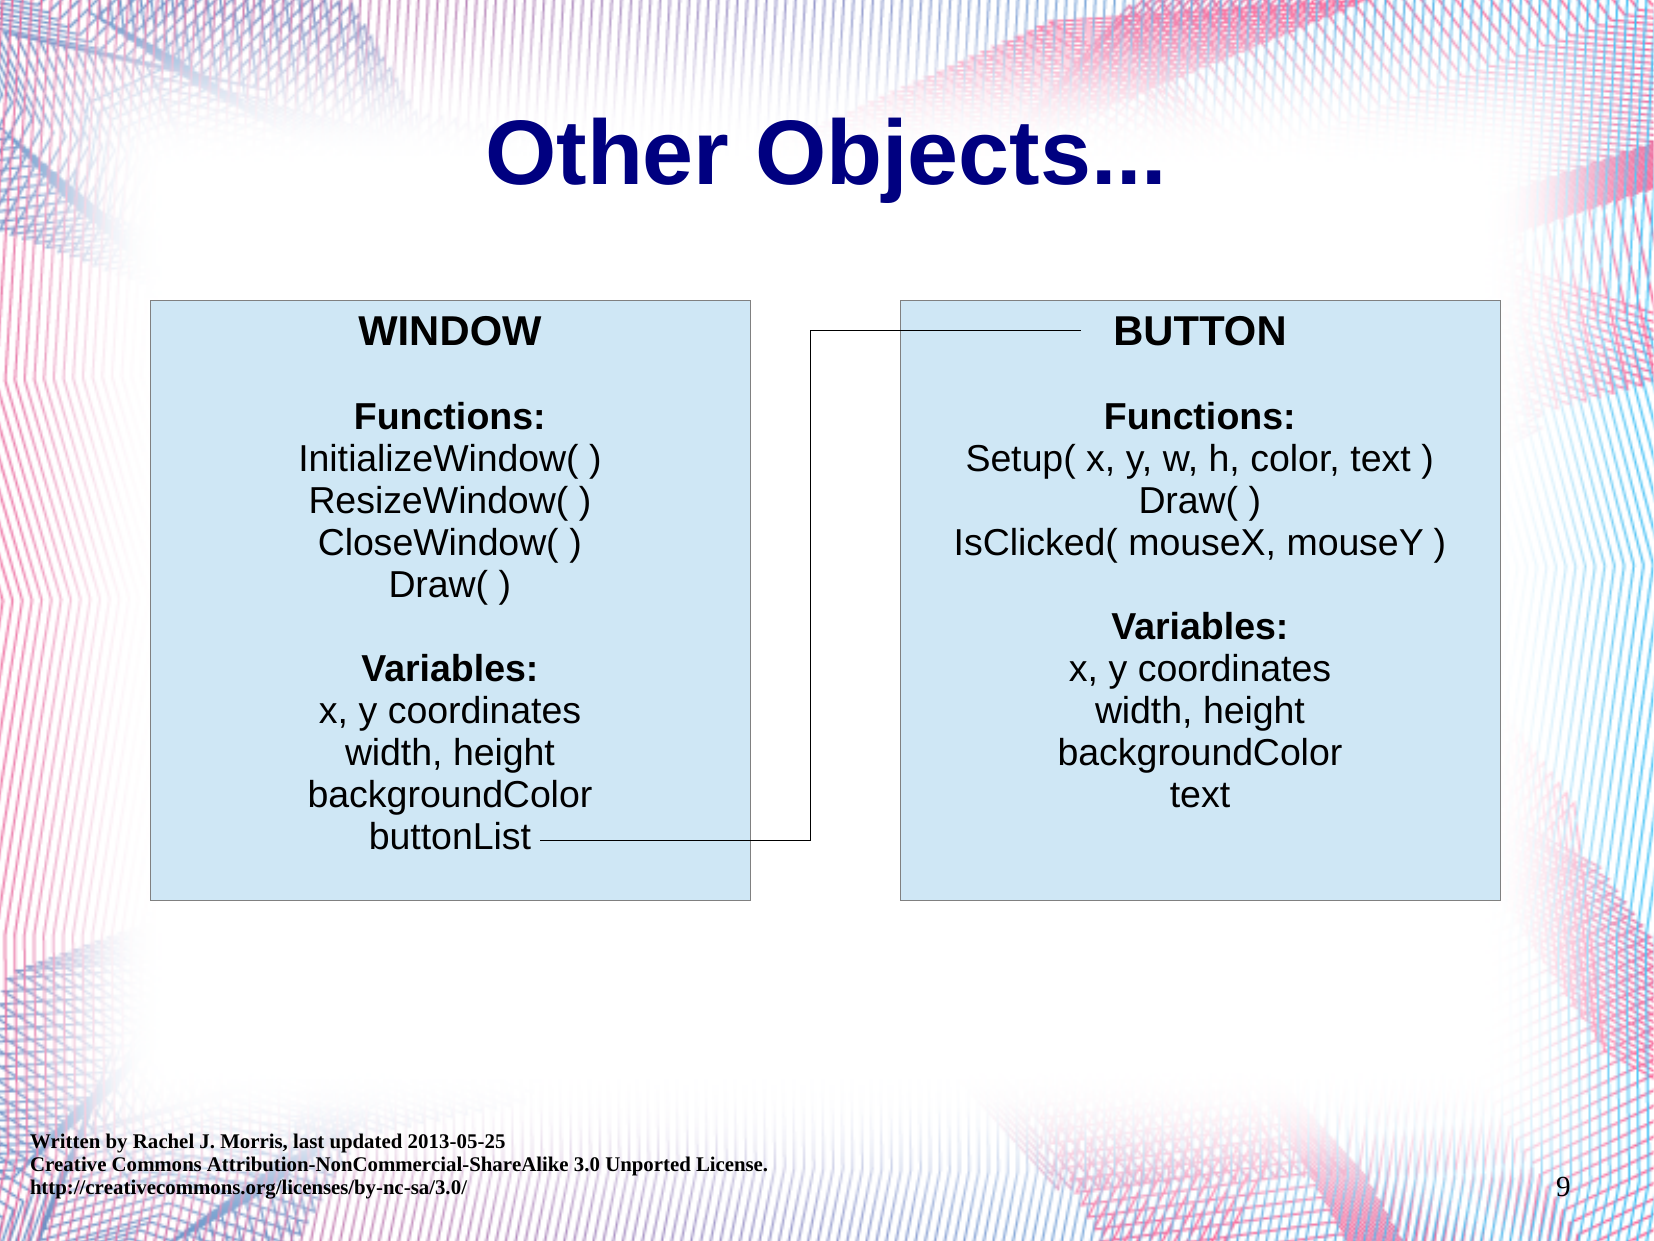

# Other Objects...
WINDOW
Functions:
InitializeWindow( )
ResizeWindow( )
CloseWindow( )
Draw( )
Variables:
x, y coordinates
width, height
backgroundColor
buttonList
BUTTON
Functions:
Setup( x, y, w, h, color, text )
Draw( )
IsClicked( mouseX, mouseY )
Variables:
x, y coordinates
width, height
backgroundColor
text
9